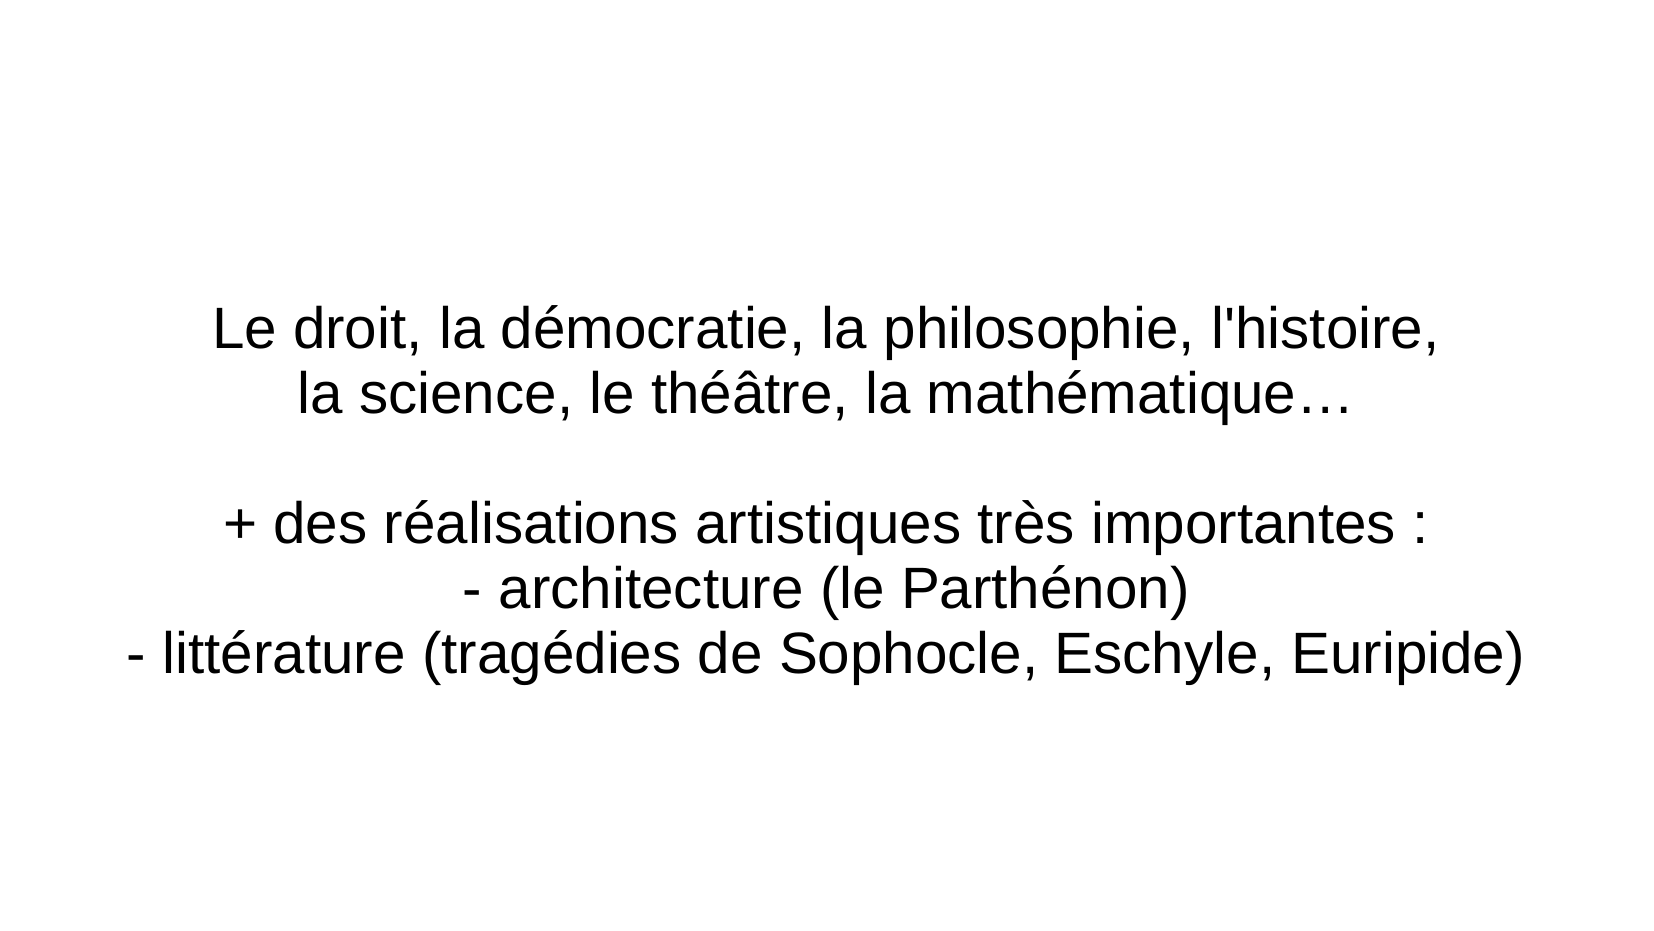

Le droit, la démocratie, la philosophie, l'histoire,
la science, le théâtre, la mathématique…
+ des réalisations artistiques très importantes :
- architecture (le Parthénon)
- littérature (tragédies de Sophocle, Eschyle, Euripide)